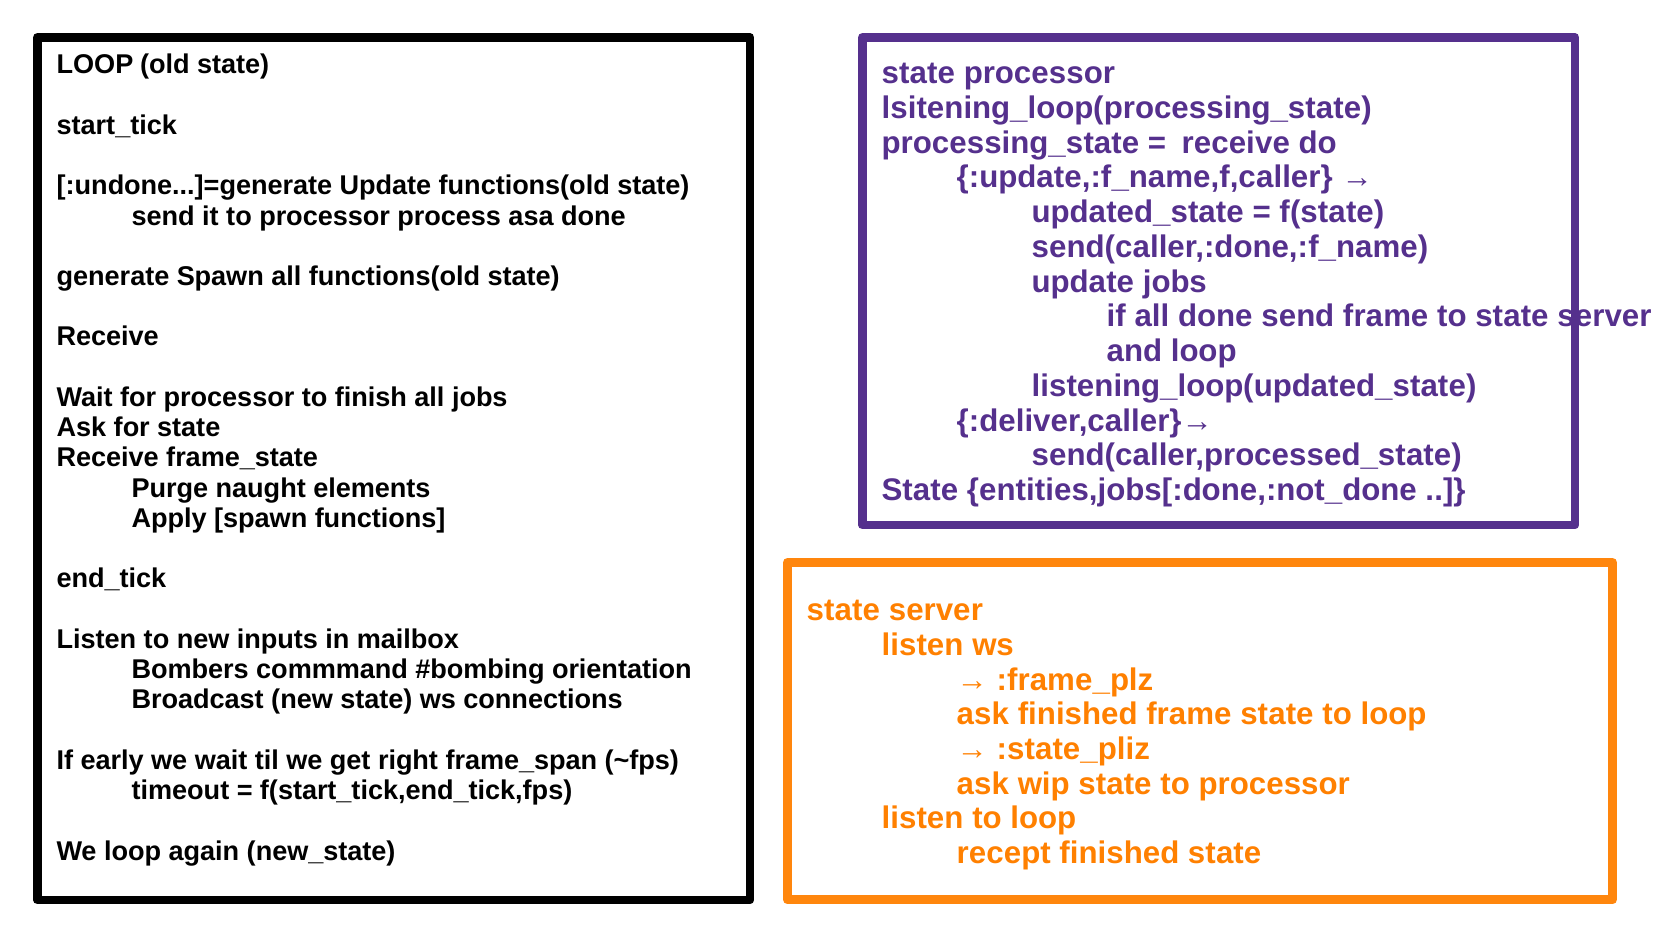

LOOP (old state)
start_tick
[:undone...]=generate Update functions(old state)
	send it to processor process asa done
generate Spawn all functions(old state)
Receive
Wait for processor to finish all jobs
Ask for state
Receive frame_state
	Purge naught elements
	Apply [spawn functions]
end_tick
Listen to new inputs in mailbox
	Bombers commmand #bombing orientation
	Broadcast (new state) ws connections
If early we wait til we get right frame_span (~fps)
	timeout = f(start_tick,end_tick,fps)
We loop again (new_state)
state processor
lsitening_loop(processing_state)
processing_state =	receive do
	{:update,:f_name,f,caller} →
		updated_state = f(state)
		send(caller,:done,:f_name)
		update jobs
			if all done send frame to state server
			and loop
		listening_loop(updated_state)
	{:deliver,caller}→
		send(caller,processed_state)
State {entities,jobs[:done,:not_done ..]}
state server
	listen ws
		→ :frame_plz
		ask finished frame state to loop
		→ :state_pliz
		ask wip state to processor
	listen to loop
		recept finished state
Game
loop